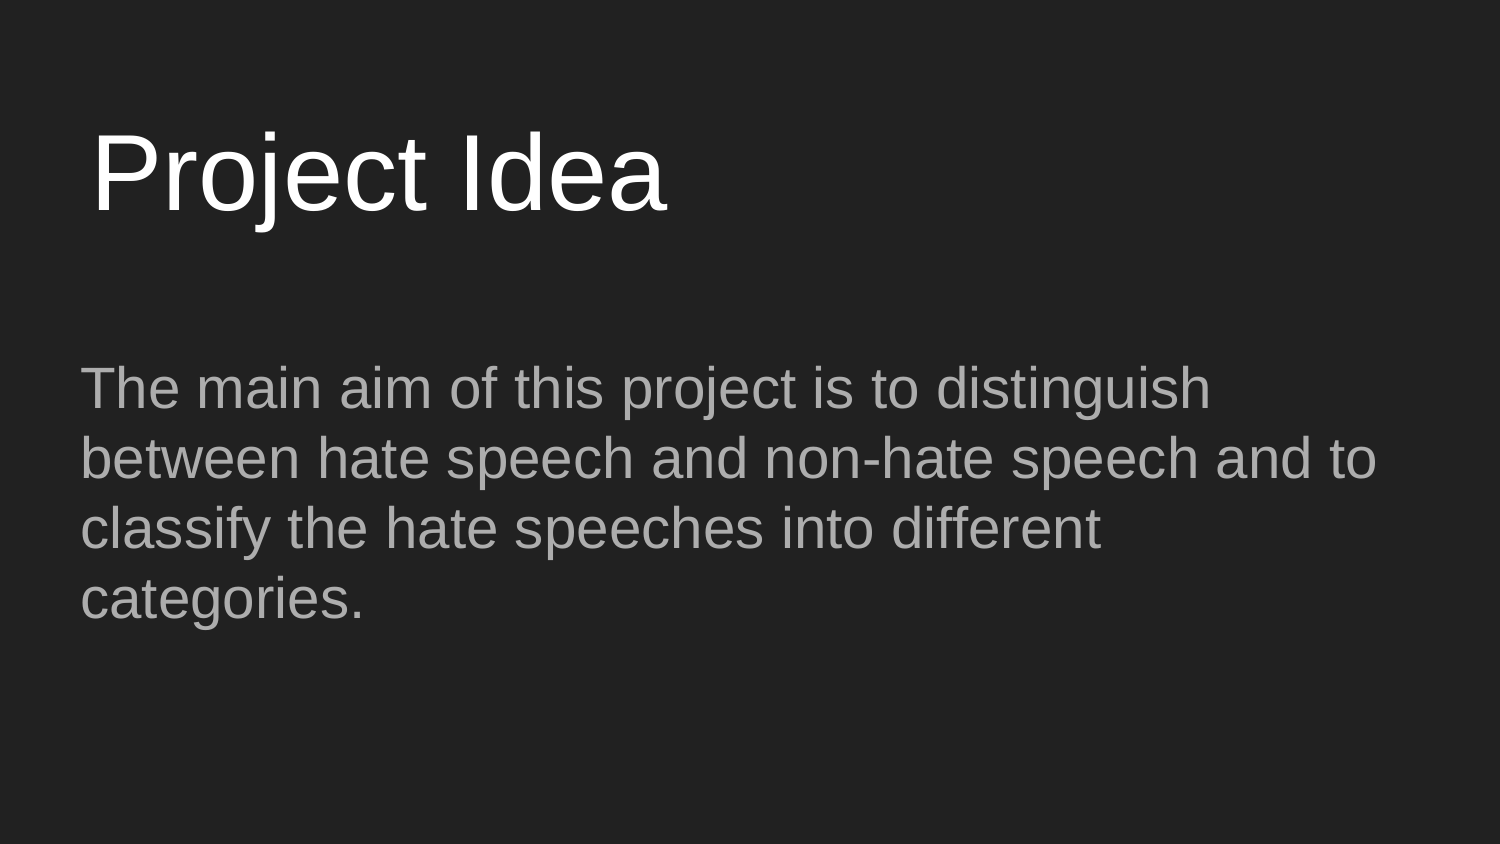

# Project Idea
The main aim of this project is to distinguish between hate speech and non-hate speech and to classify the hate speeches into different categories.